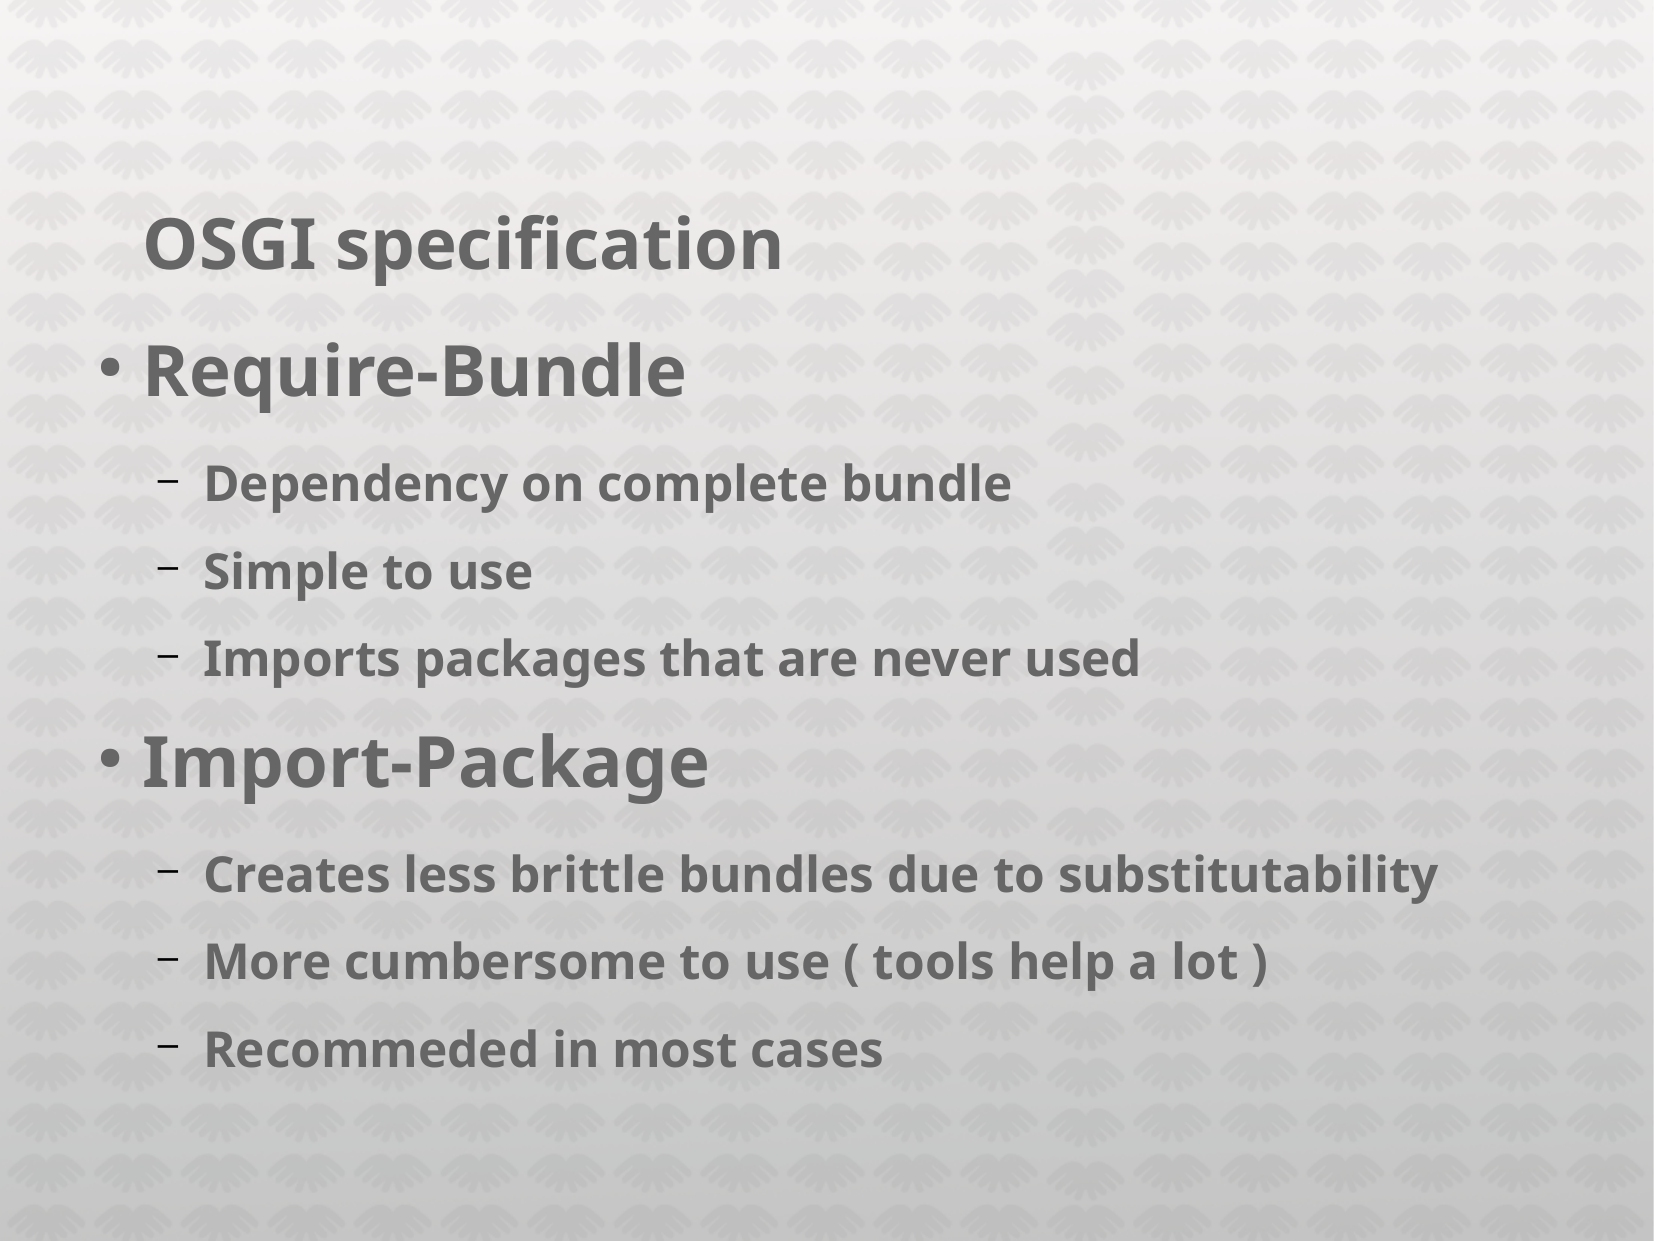

# OSGI specification
Require-Bundle
Dependency on complete bundle
Simple to use
Imports packages that are never used
Import-Package
Creates less brittle bundles due to substitutability
More cumbersome to use ( tools help a lot )
Recommeded in most cases